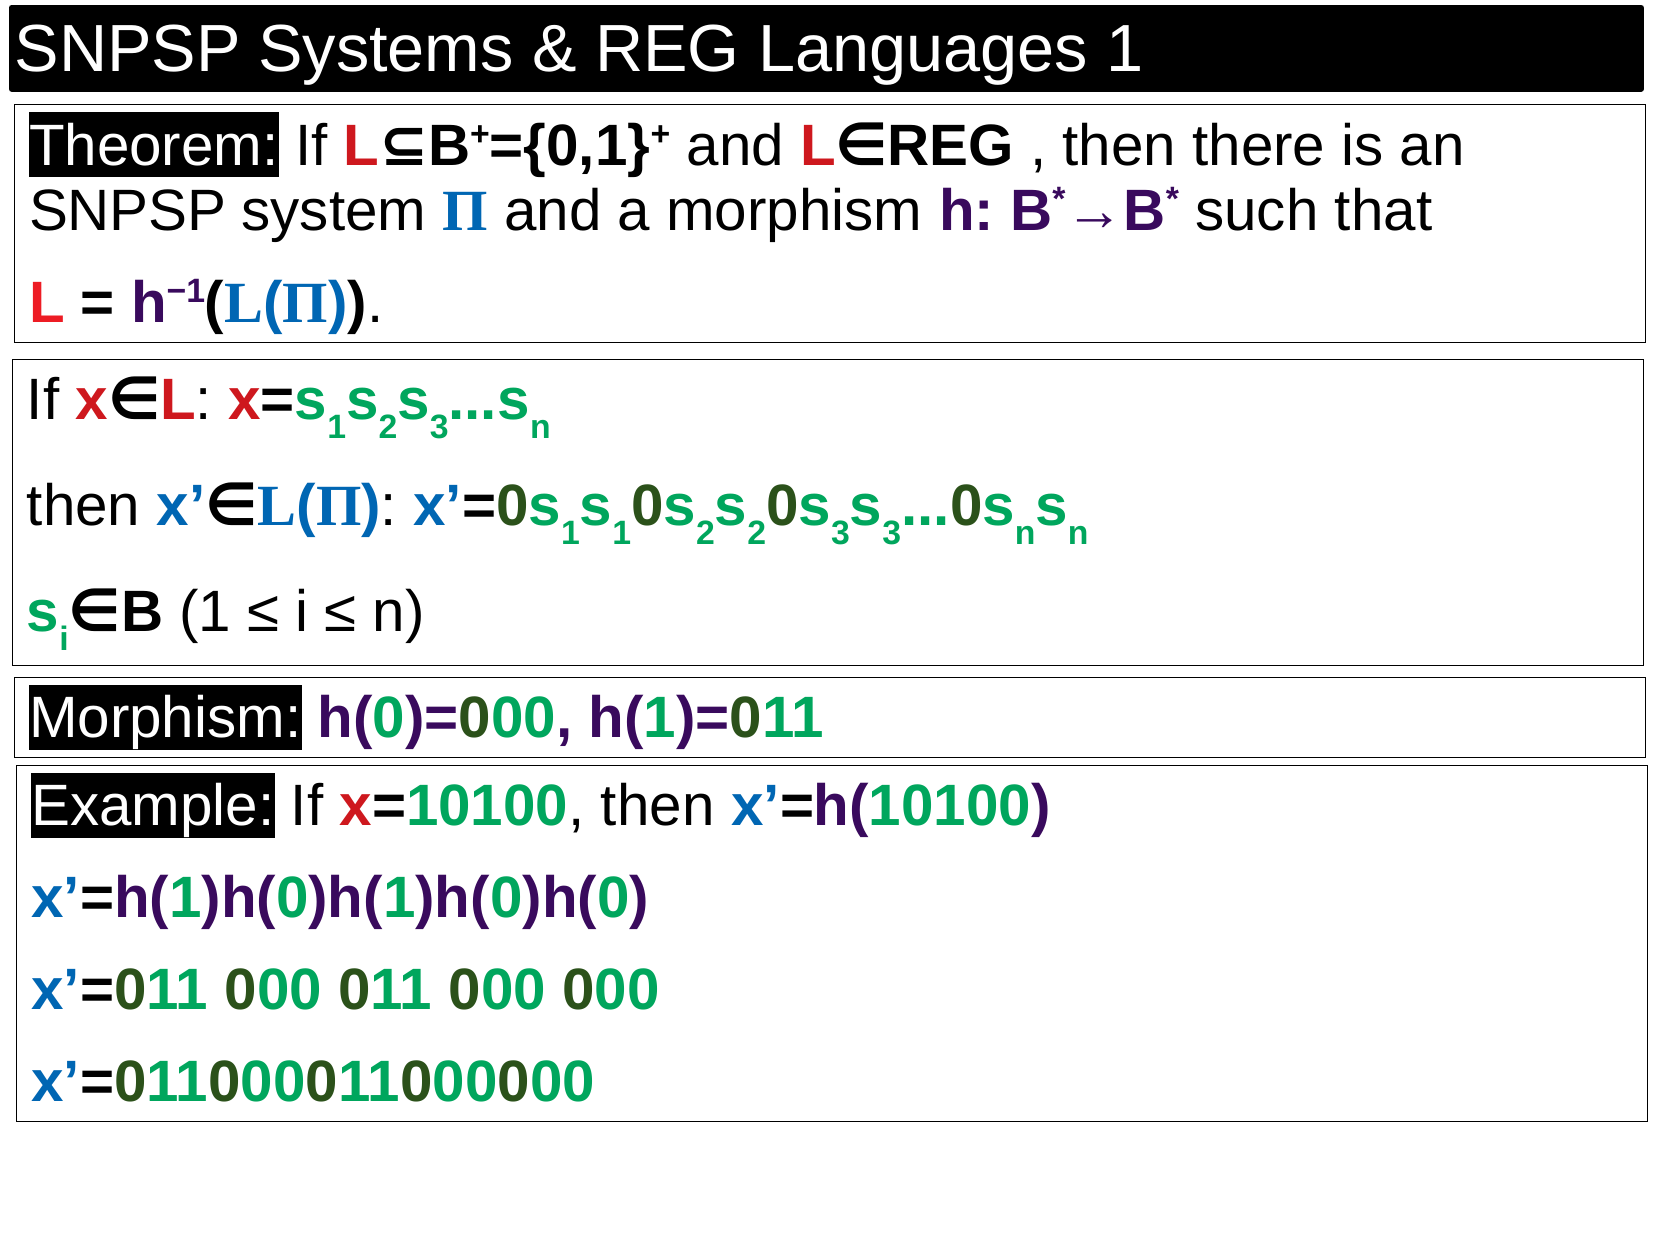

# SNPSP Systems & REG Languages 1
Theorem: If L⊆B+={0,1}+ and L∈REG , then there is an SNPSP system Π and a morphism h: B*→B* such that
L = h−1(L(Π)).
If x∈L: x=s1s2s3...sn
then x’∈L(Π): x’=0s1s10s2s20s3s3...0snsn
si∈B (1 ≤ i ≤ n)
Morphism: h(0)=000, h(1)=011
Example: If x=10100, then x’=h(10100)
x’=h(1)h(0)h(1)h(0)h(0)
x’=011 000 011 000 000
x’=011000011000000